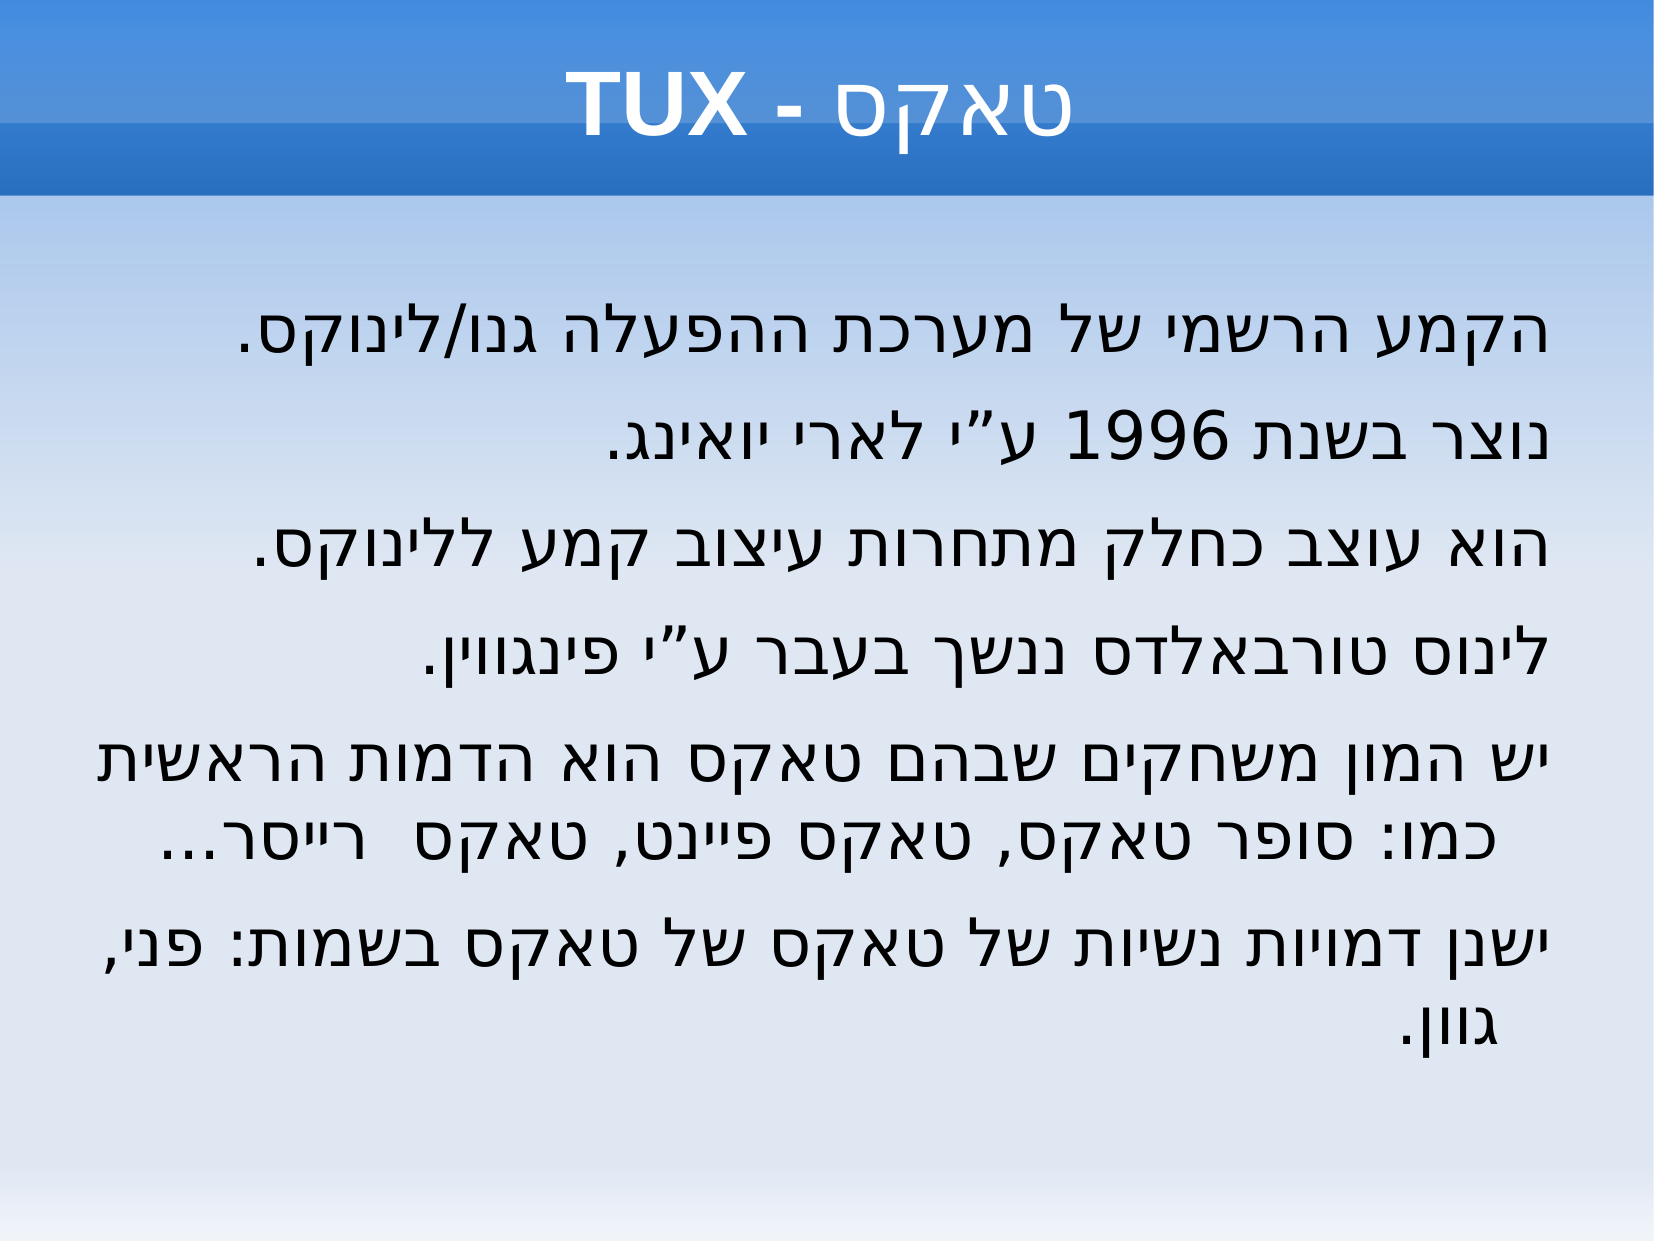

# TUX - טאקס
הקמע הרשמי של מערכת ההפעלה גנו/לינוקס.
נוצר בשנת 1996 ע”י לארי יואינג.
הוא עוצב כחלק מתחרות עיצוב קמע ללינוקס.
לינוס טורבאלדס ננשך בעבר ע”י פינגווין.
יש המון משחקים שבהם טאקס הוא הדמות הראשית כמו: סופר טאקס, טאקס פיינט, טאקס רייסר...
ישנן דמויות נשיות של טאקס של טאקס בשמות: פני, גוון.